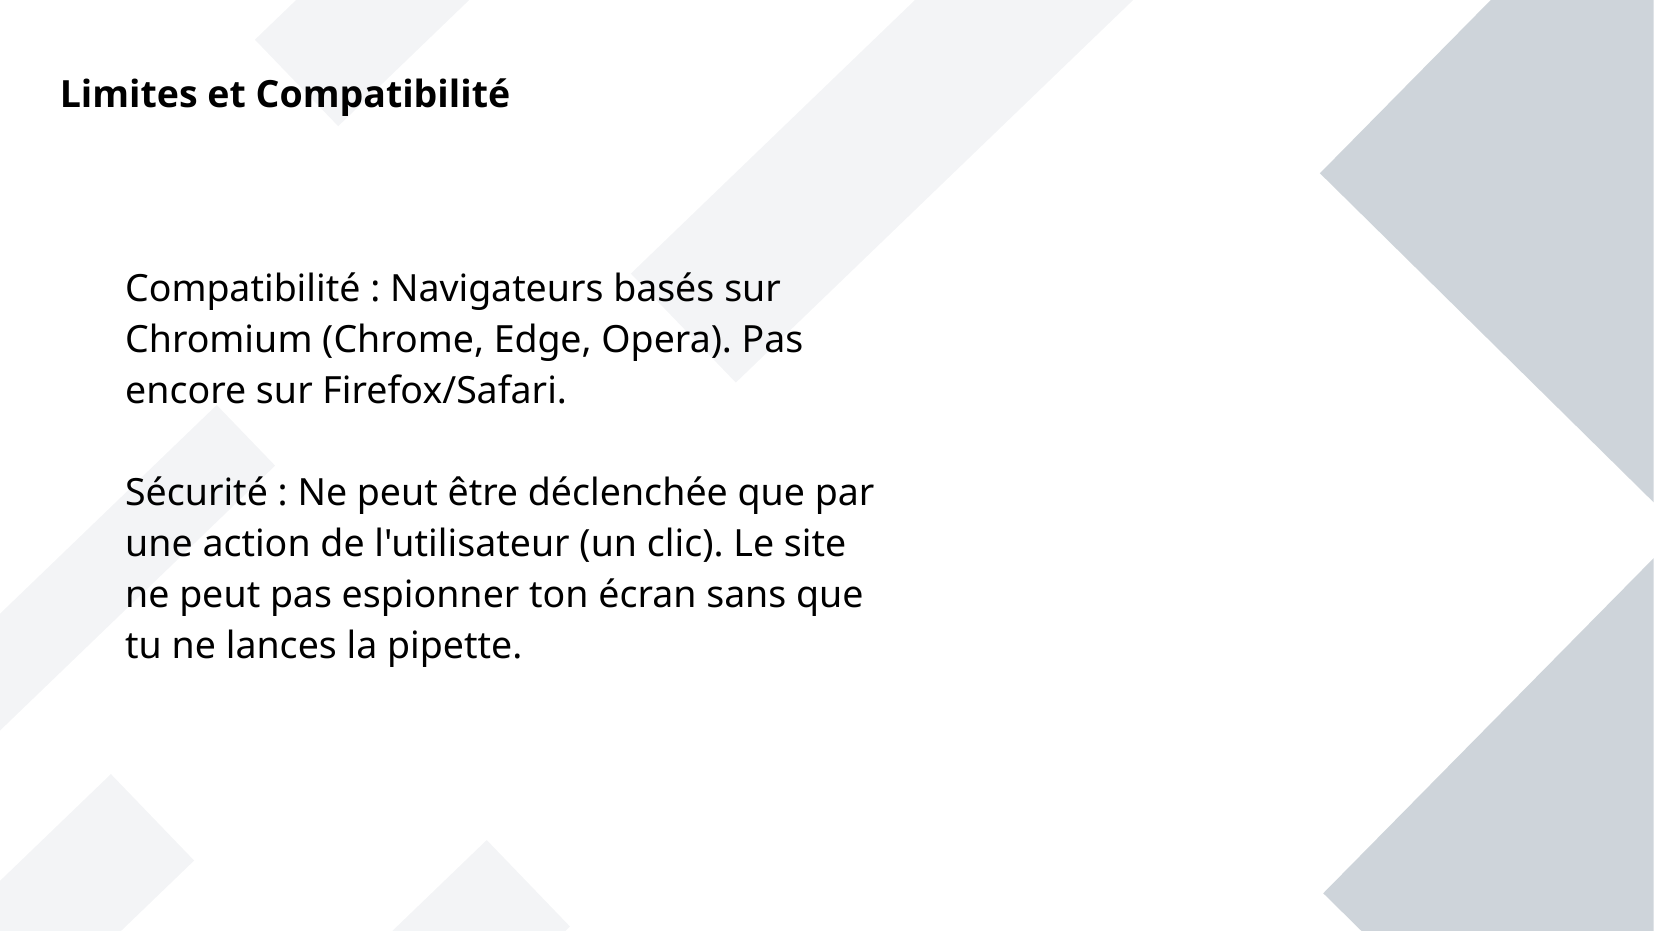

Limites et Compatibilité
Compatibilité : Navigateurs basés sur Chromium (Chrome, Edge, Opera). Pas encore sur Firefox/Safari.
Sécurité : Ne peut être déclenchée que par une action de l'utilisateur (un clic). Le site ne peut pas espionner ton écran sans que tu ne lances la pipette.